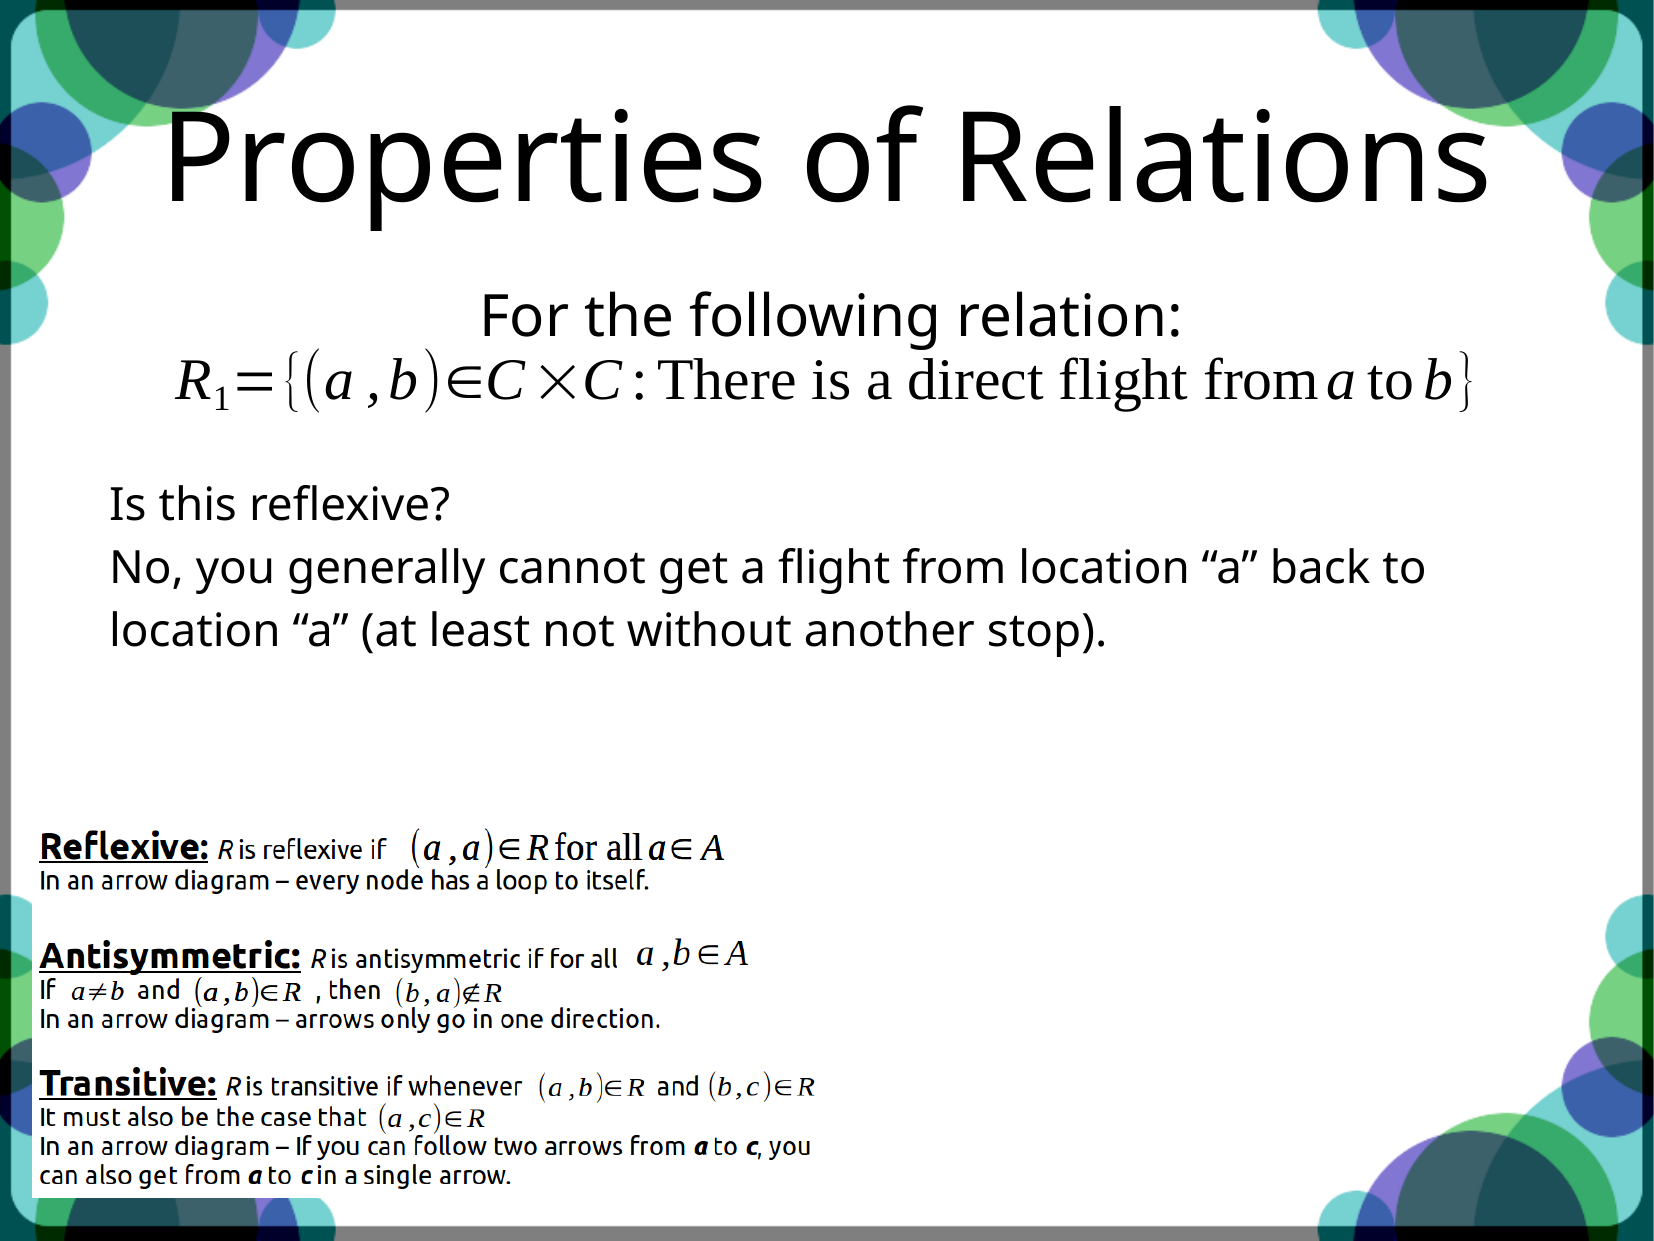

# Properties of Relations
For the following relation:
Is this reflexive?
No, you generally cannot get a flight from location “a” back to location “a” (at least not without another stop).